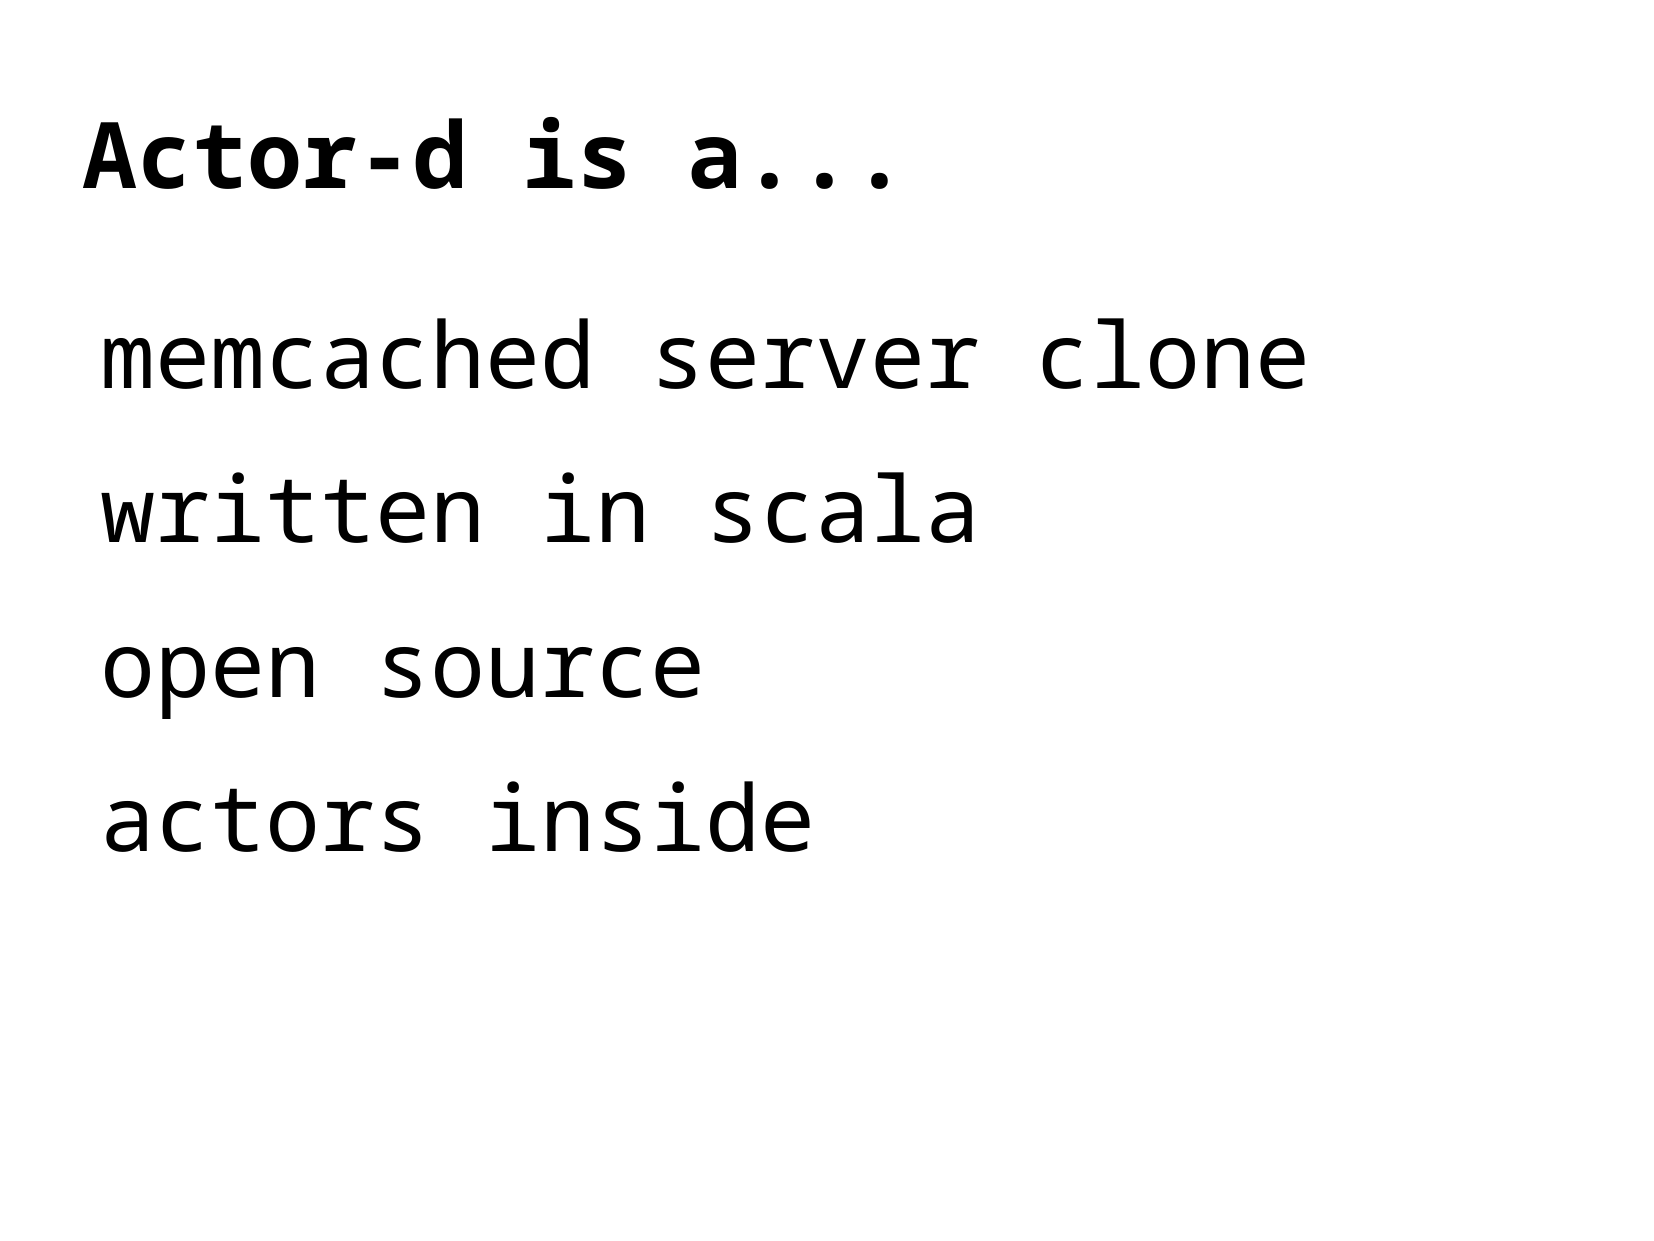

# Actor-d is a...
memcached server clone
written in scala
open source
actors inside